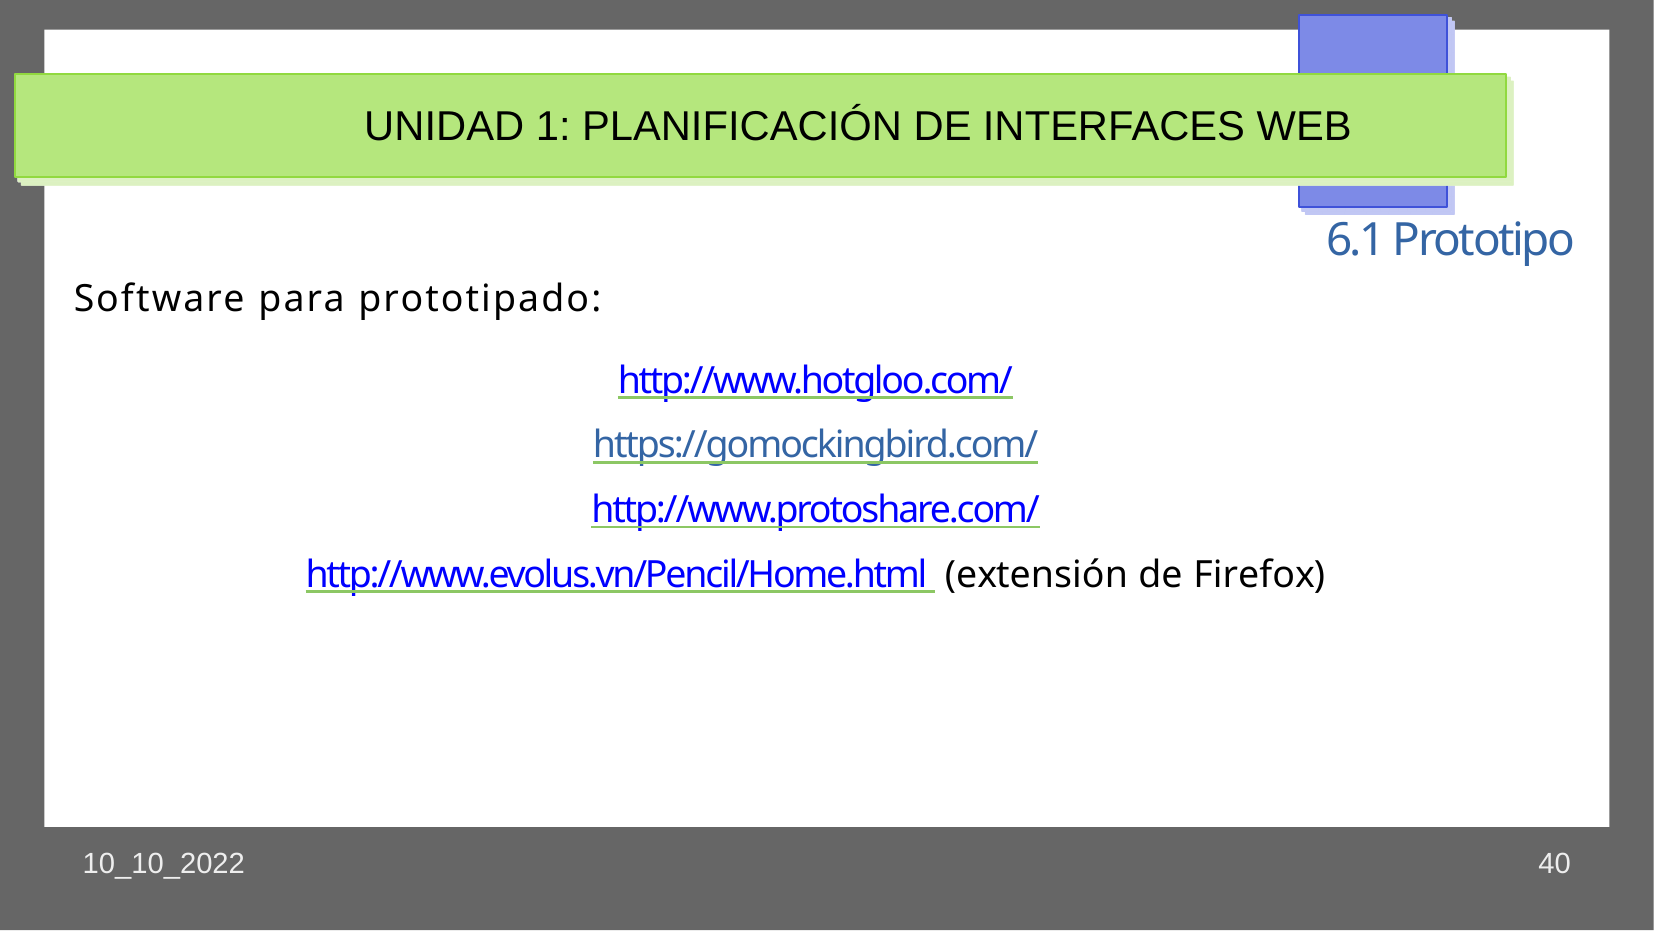

# UNIDAD 1: PLANIFICACIÓN DE INTERFACES WEB
6.1 Prototipo
Software para prototipado:
http://www.hotgloo.com/
https://gomockingbird.com/
http://www.protoshare.com/
http://www.evolus.vn/Pencil/Home.html (extensión de Firefox)
10_10_2022
40